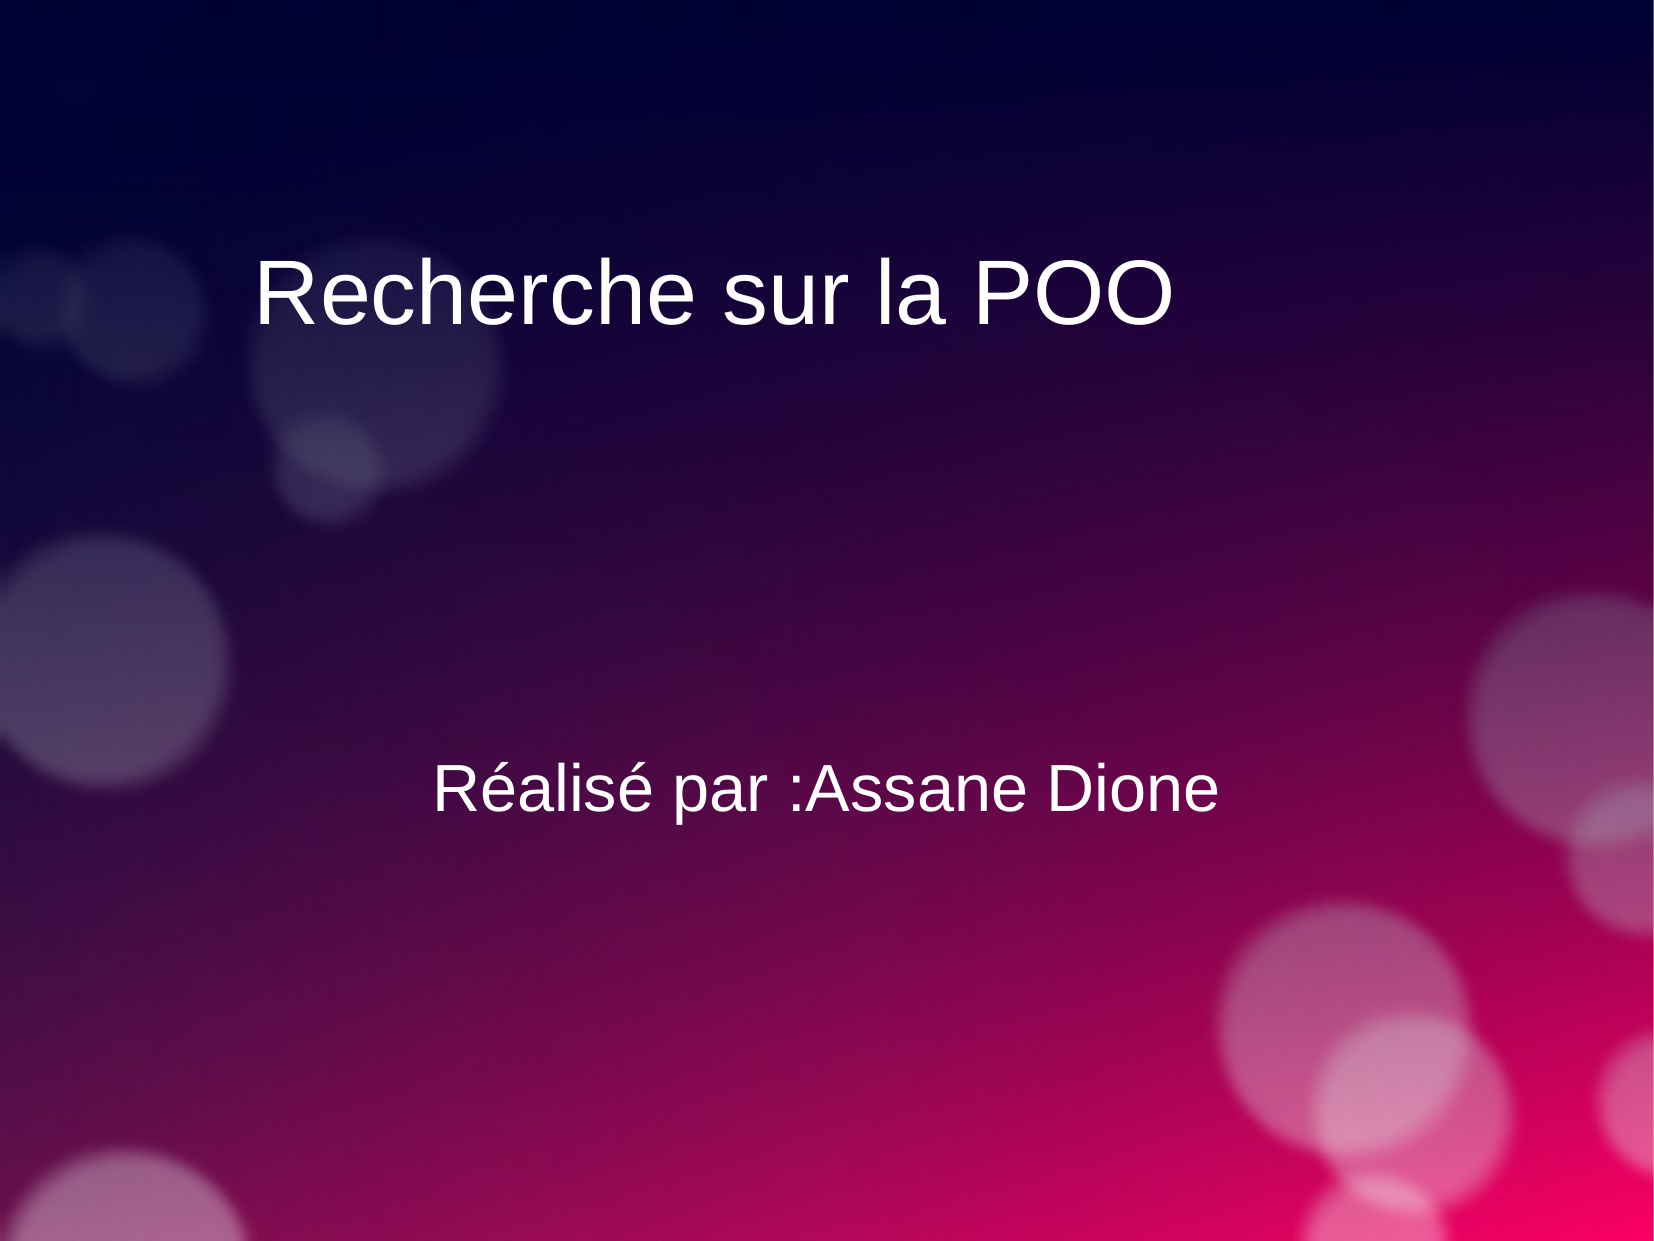

# Recherche sur la POO
Réalisé par :Assane Dione